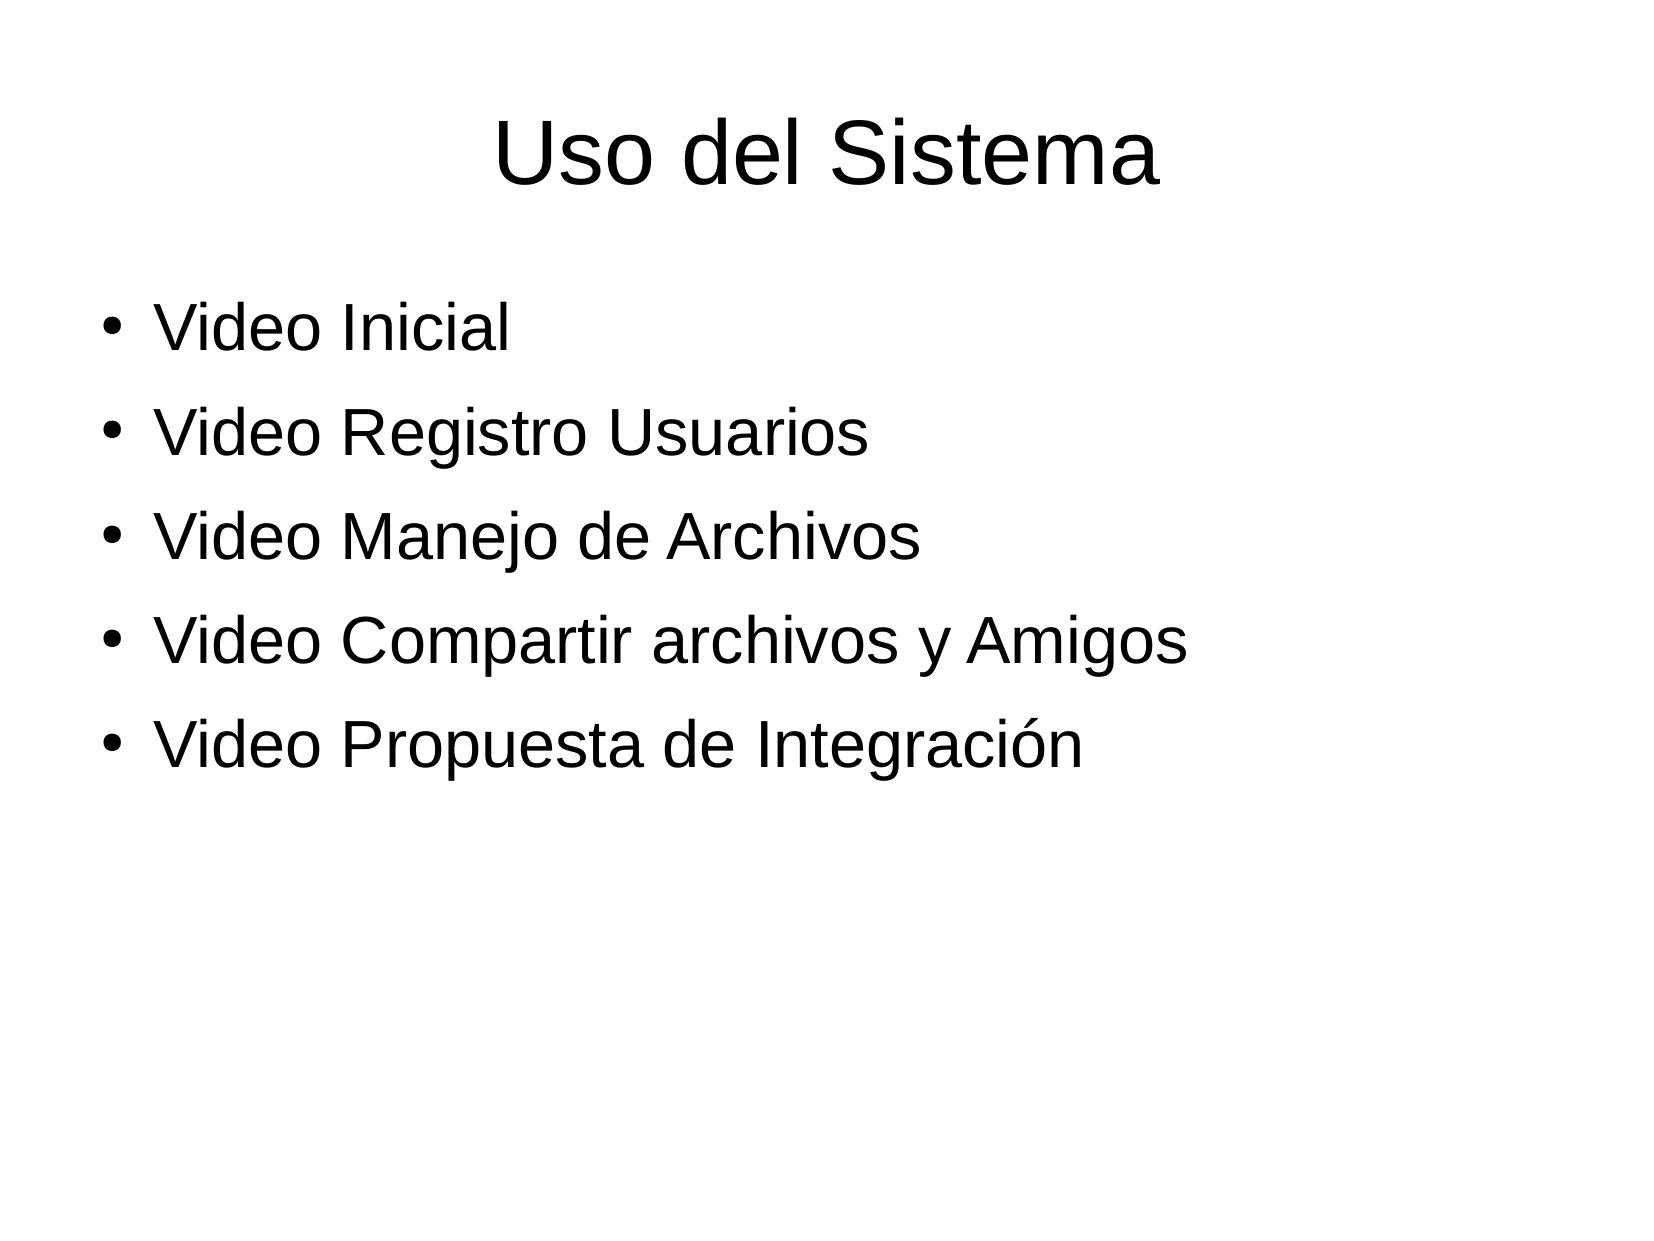

# Uso del Sistema
Video Inicial
Video Registro Usuarios
Video Manejo de Archivos
Video Compartir archivos y Amigos
Video Propuesta de Integración